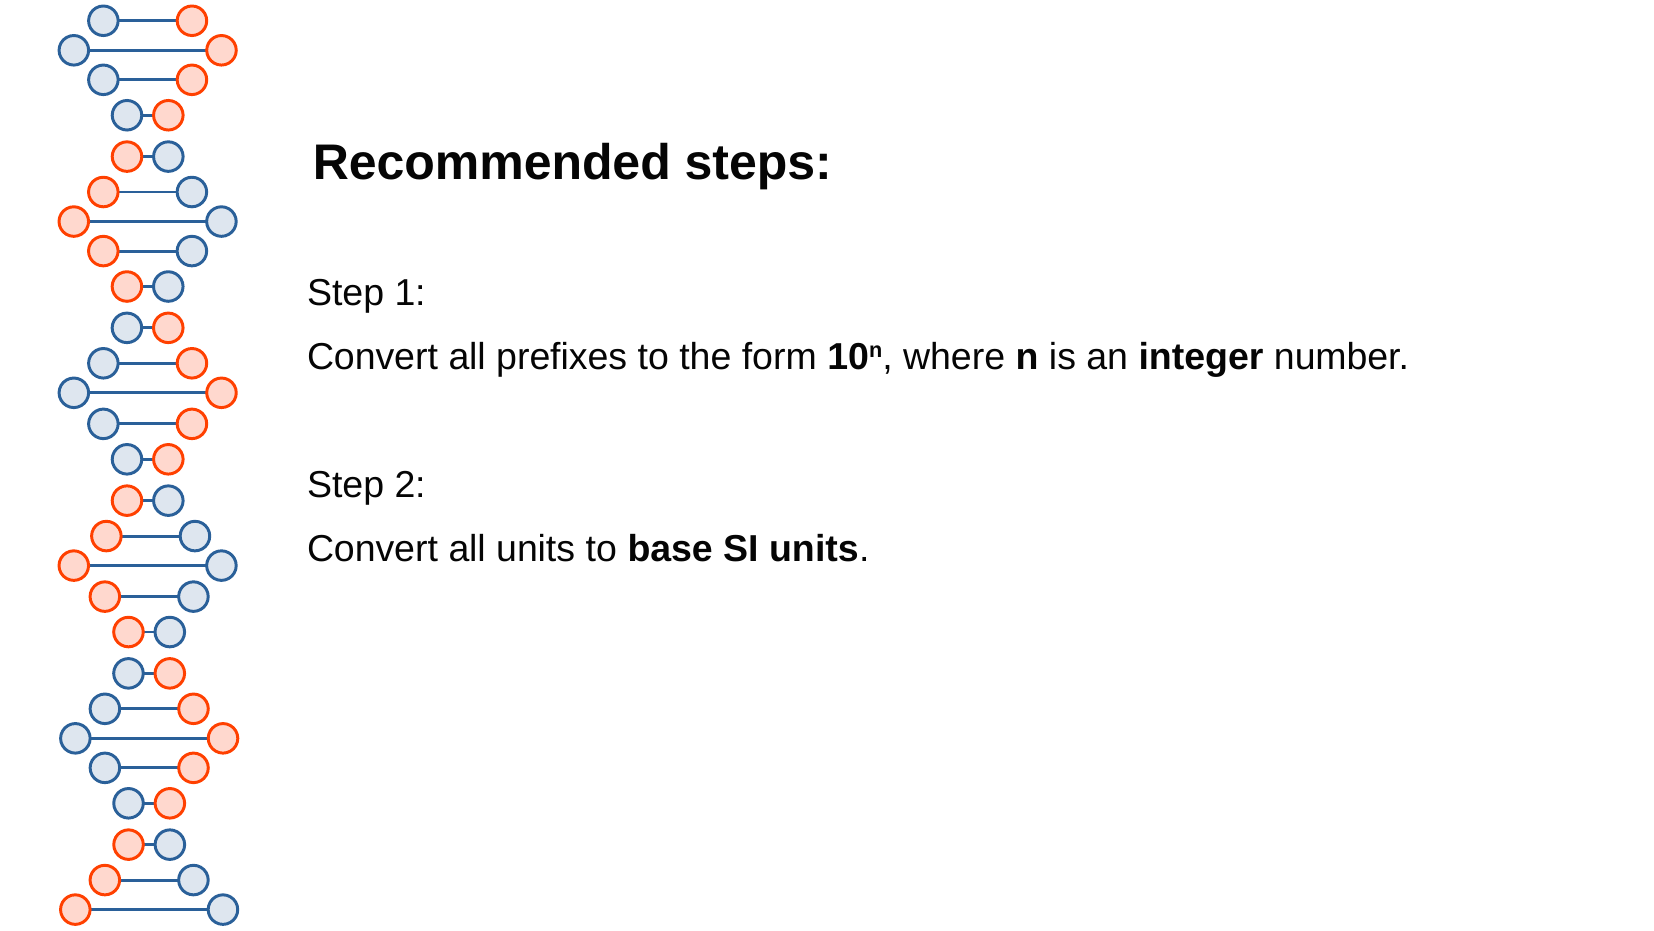

# Recommended steps:
Step 1:
Convert all prefixes to the form 10n, where n is an integer number.
Step 2:
Convert all units to base SI units.